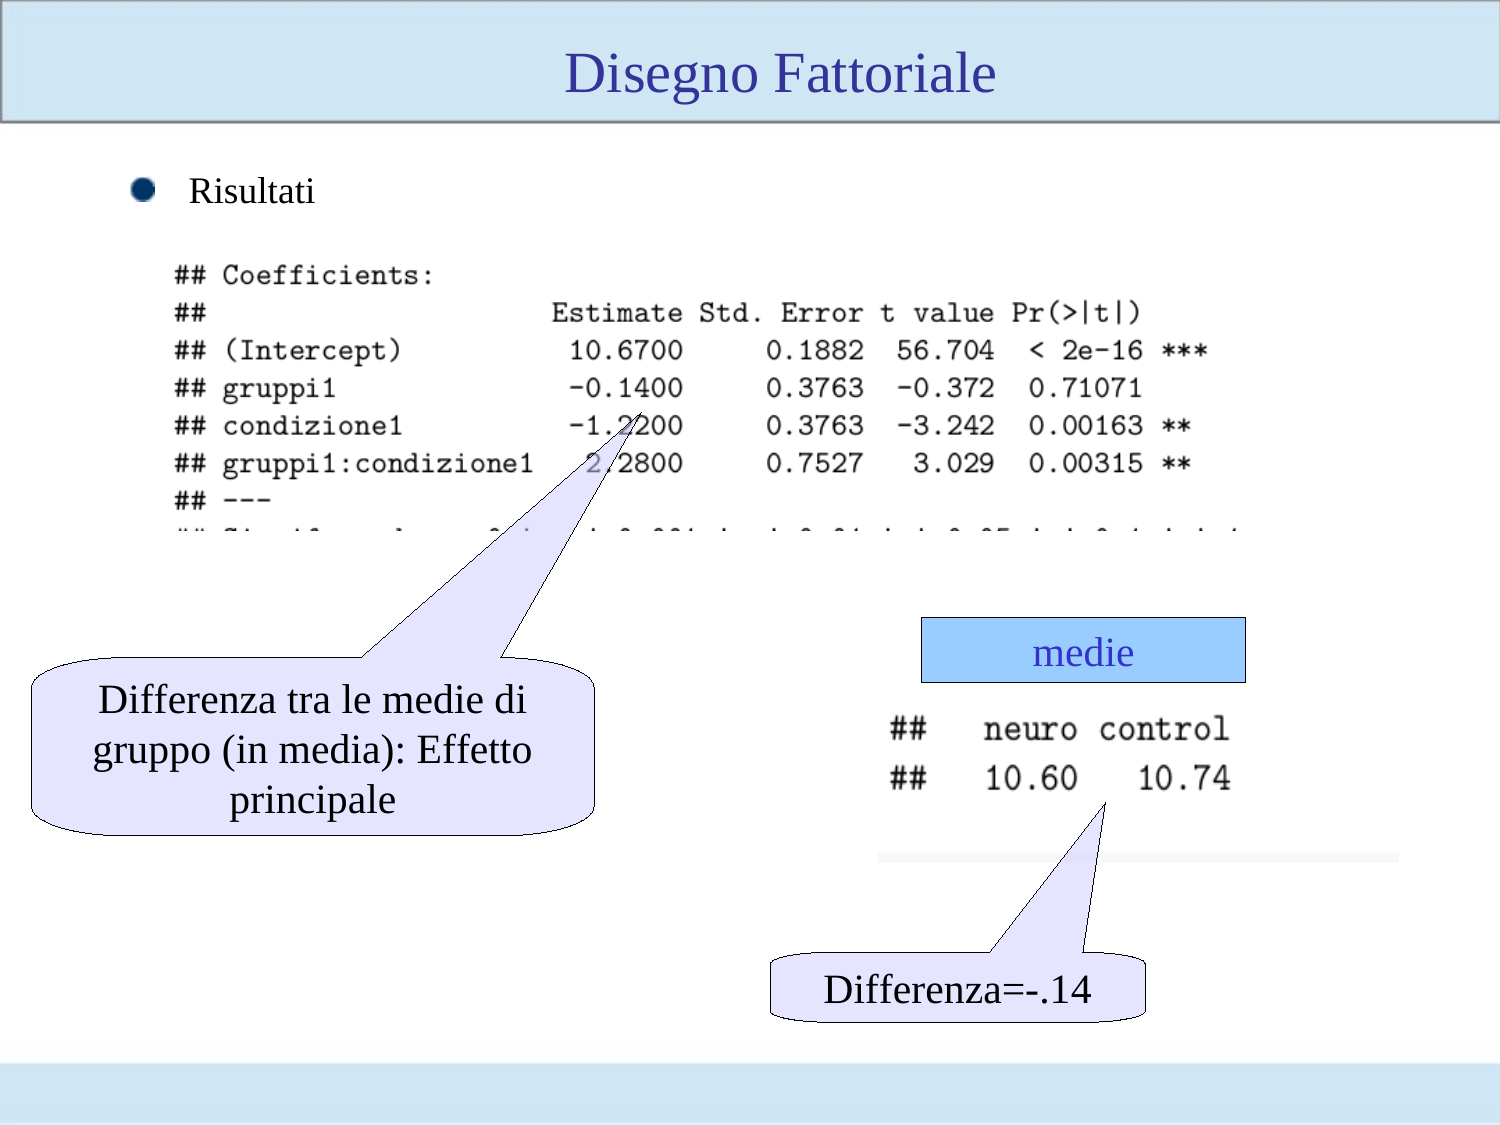

# Disegno Fattoriale
Risultati
medie
Differenza tra le medie di gruppo (in media): Effetto principale
Differenza=-.14